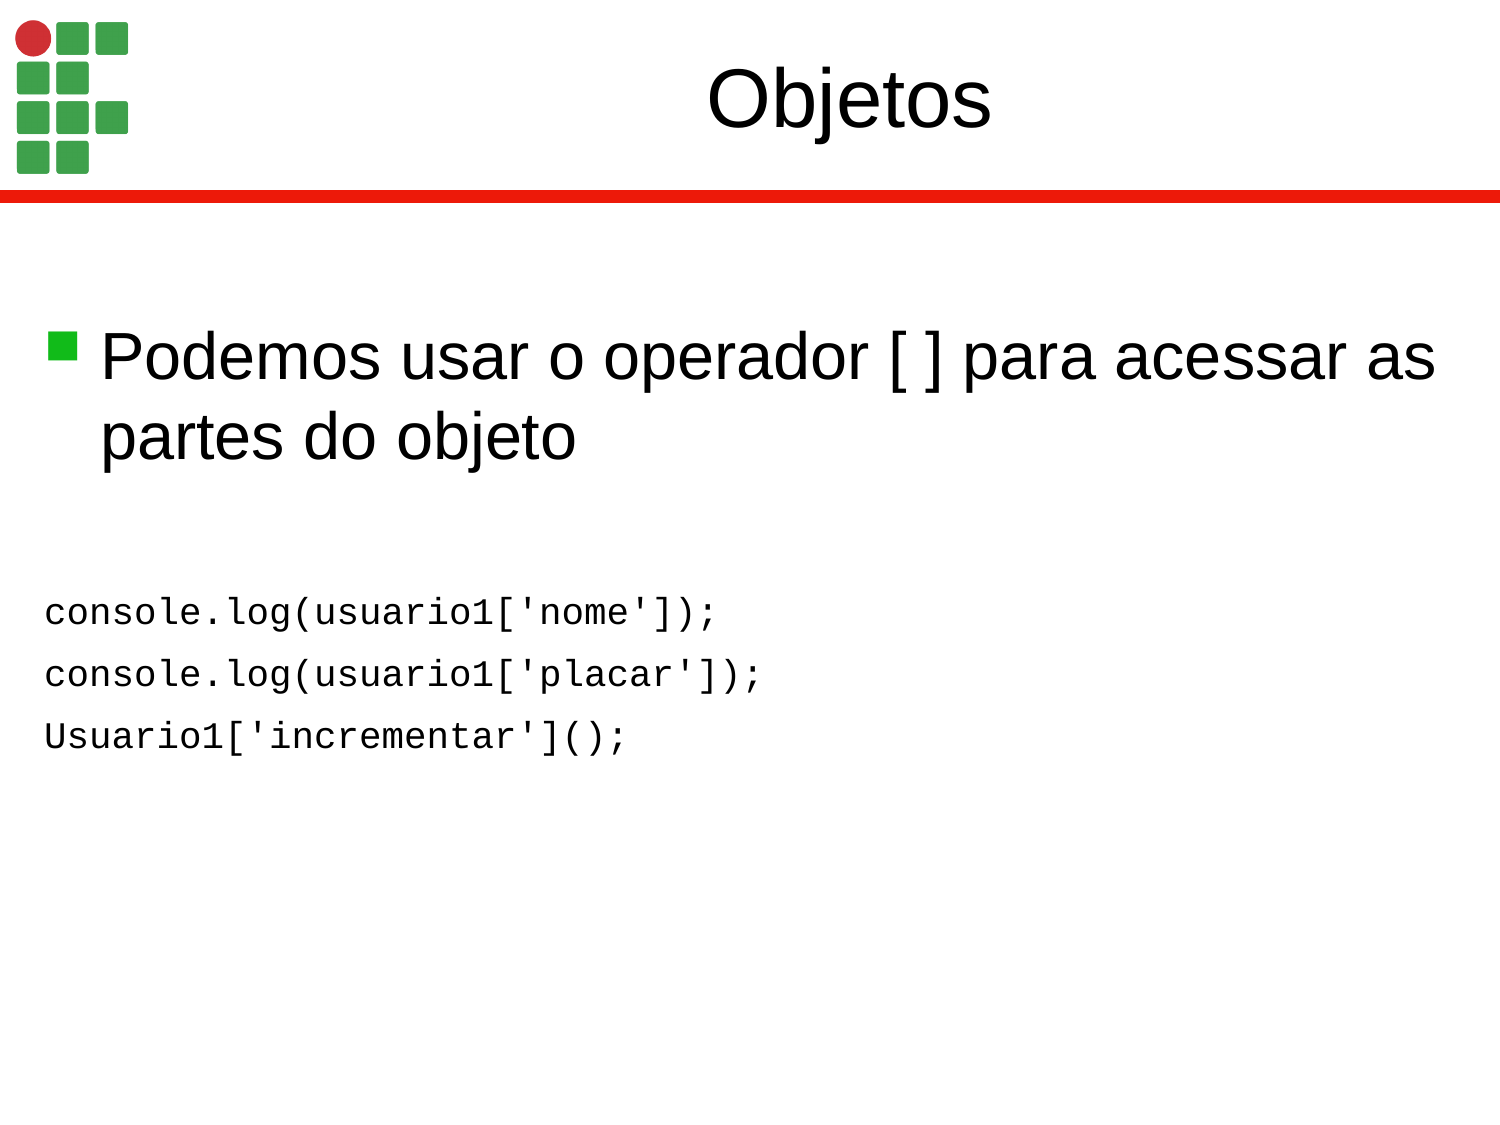

# Objetos
Podemos usar o operador [ ] para acessar as partes do objeto
console.log(usuario1['nome']);
console.log(usuario1['placar']);
Usuario1['incrementar']();